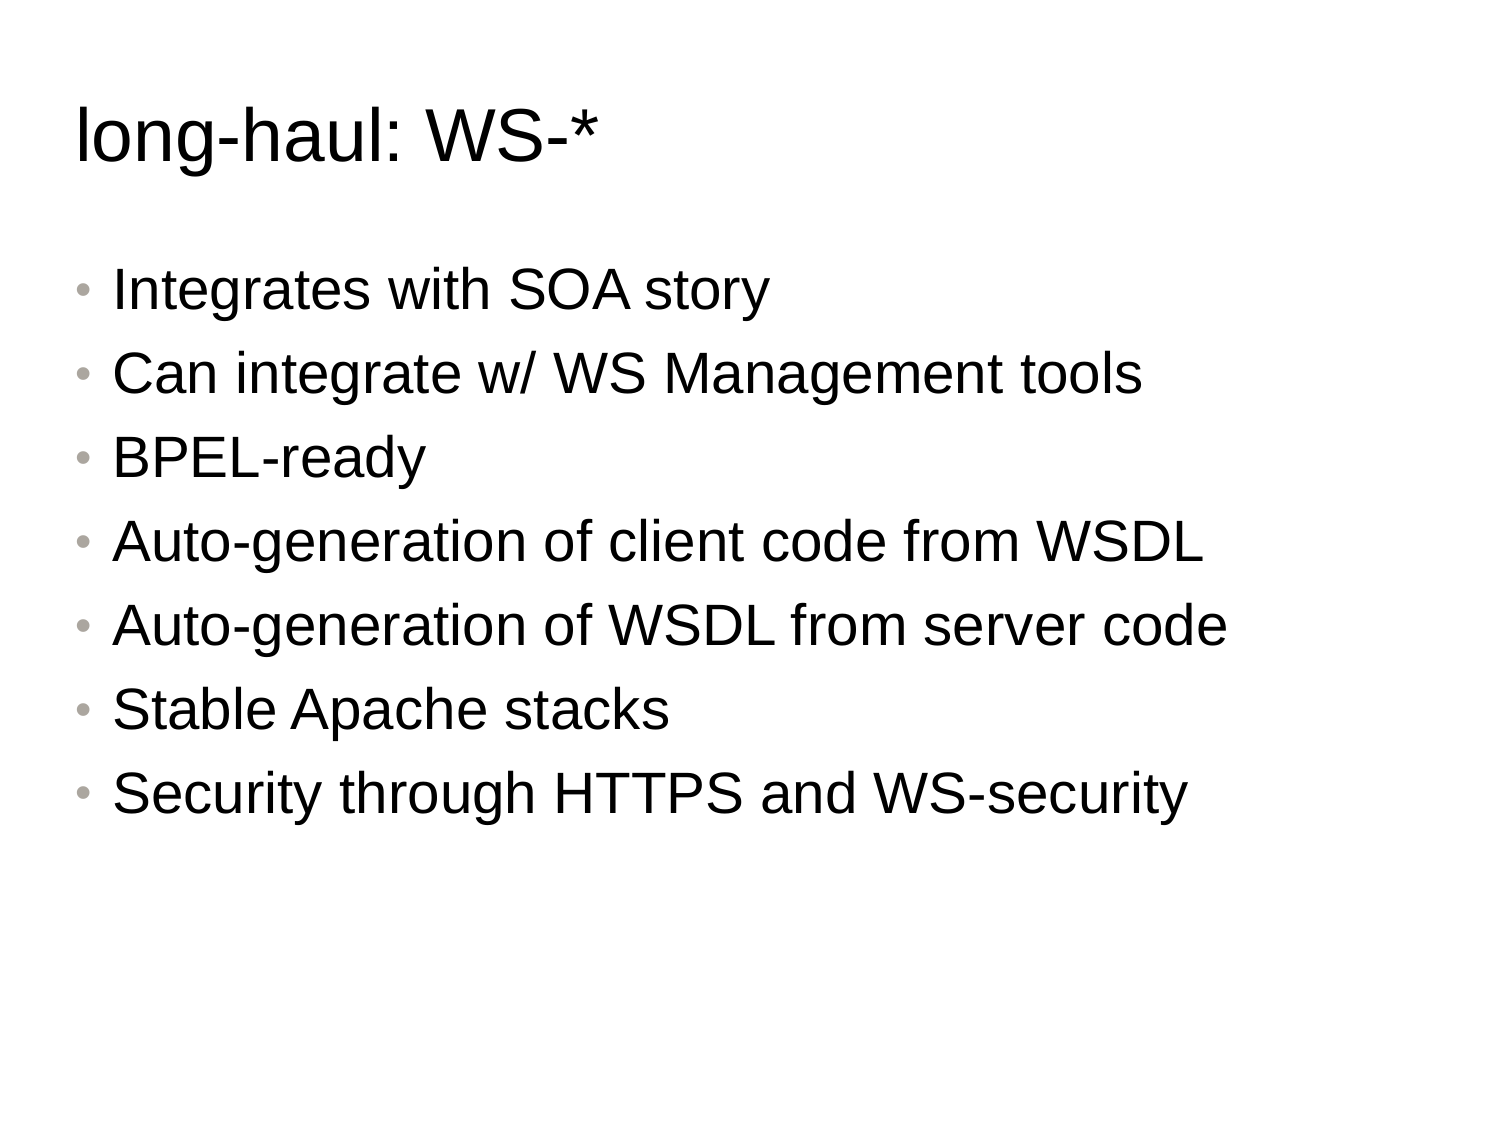

# long-haul: WS-*
Integrates with SOA story
Can integrate w/ WS Management tools
BPEL-ready
Auto-generation of client code from WSDL
Auto-generation of WSDL from server code
Stable Apache stacks
Security through HTTPS and WS-security